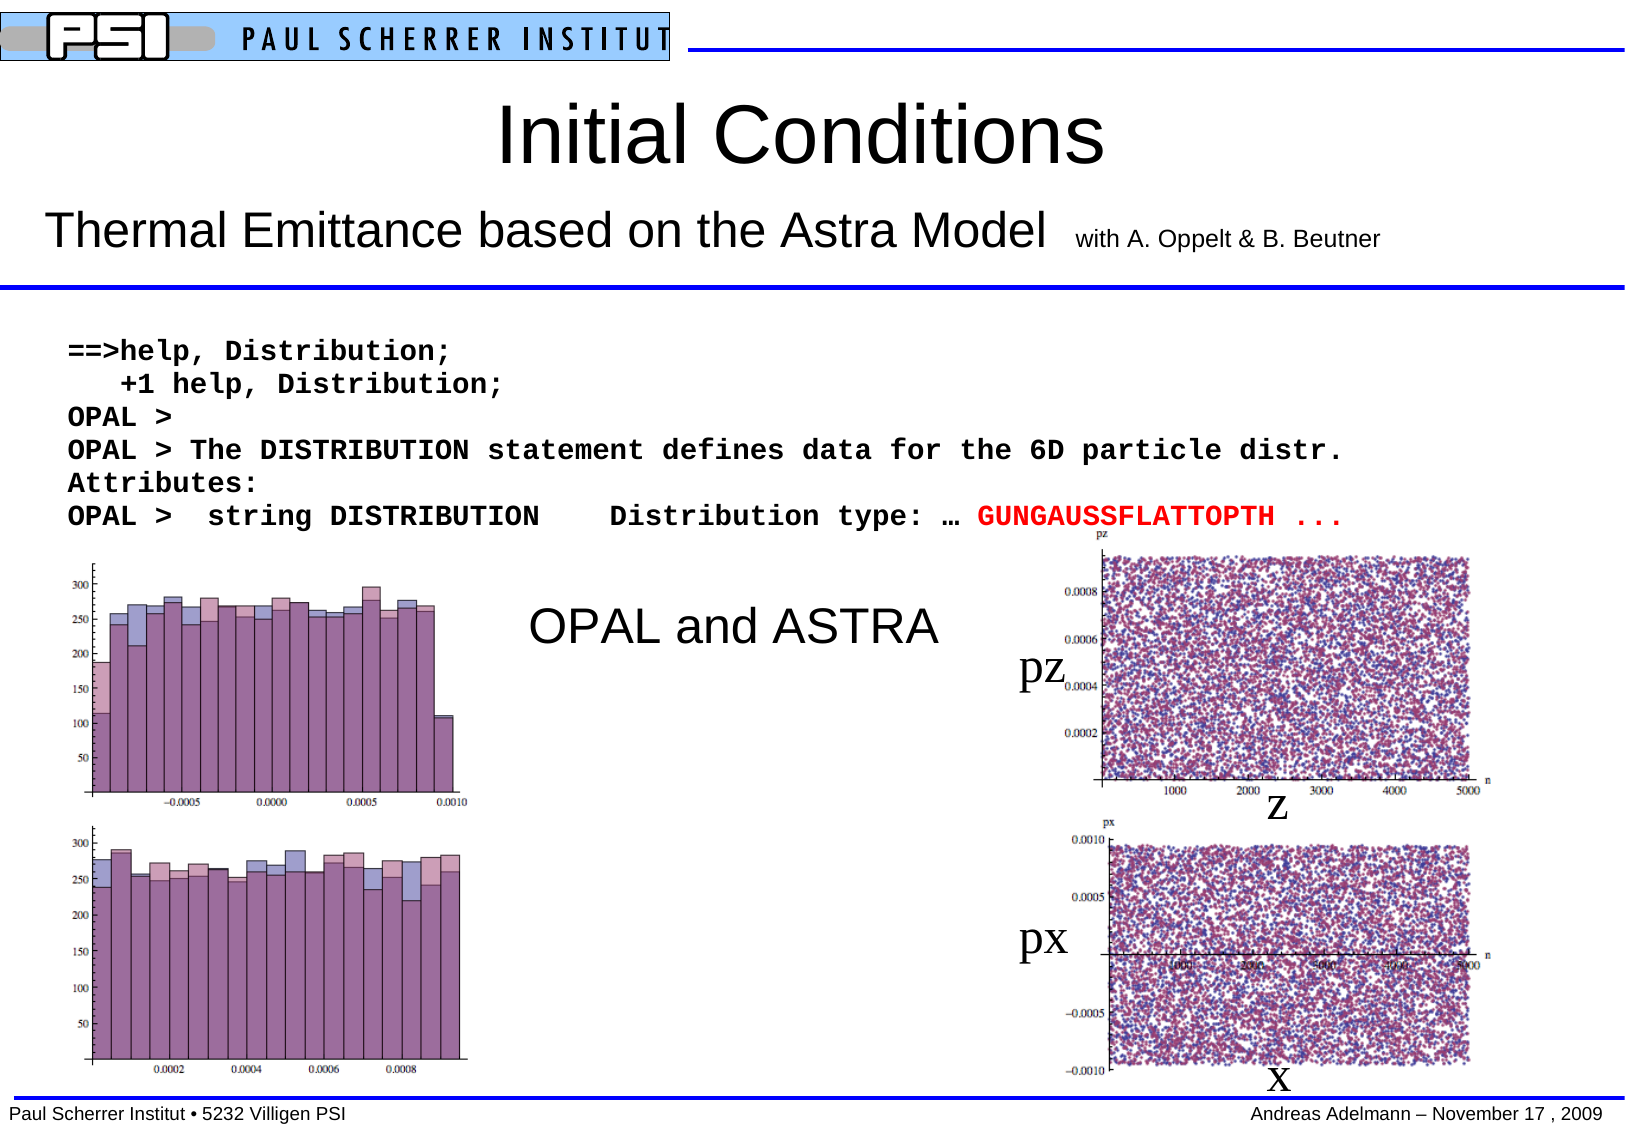

# Initial Conditions
Thermal Emittance based on the Astra Model with A. Oppelt & B. Beutner
==>help, Distribution;
 +1 help, Distribution;
OPAL >
OPAL > The DISTRIBUTION statement defines data for the 6D particle distr.
Attributes:
OPAL > string DISTRIBUTION Distribution type: … GUNGAUSSFLATTOPTH ...
OPAL and ASTRA
pz
z
px
x